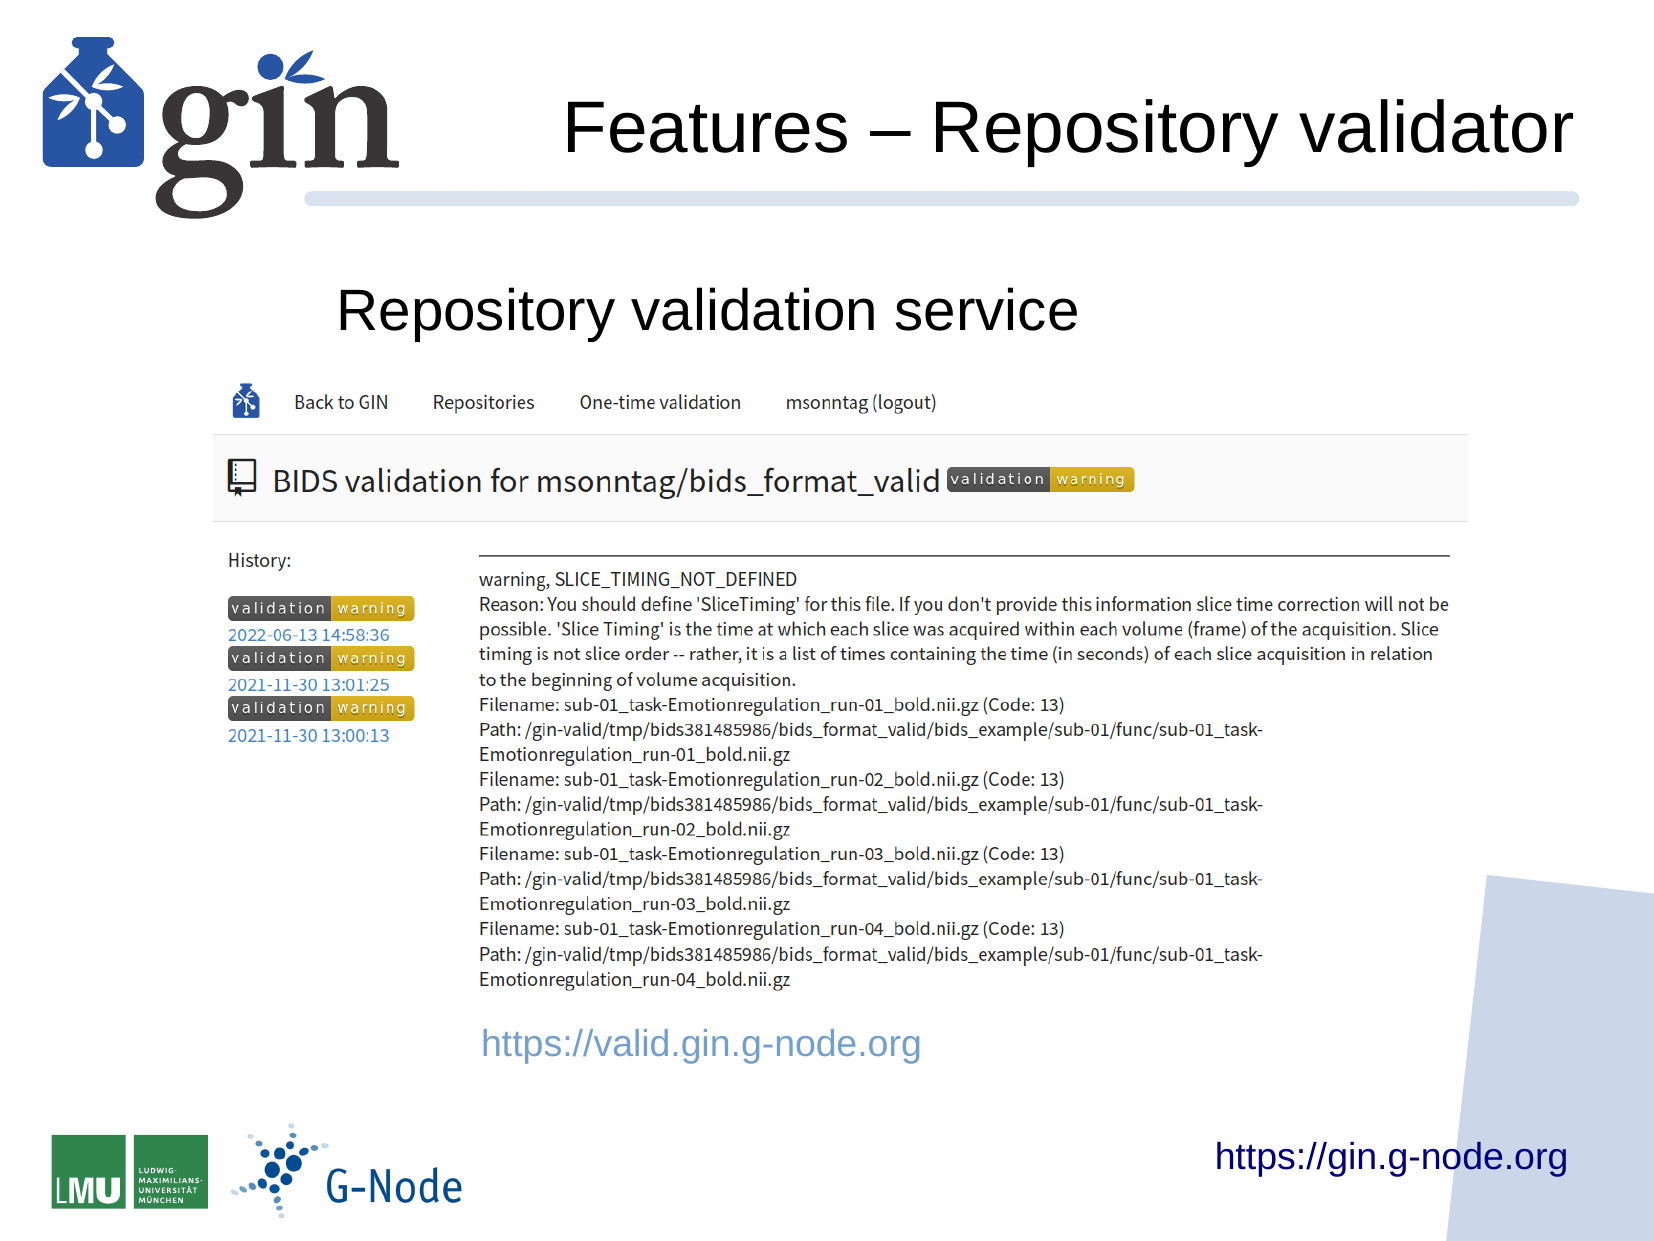

Features – Repository validator
# Repository validation service
https://valid.gin.g-node.org
https://gin.g-node.org